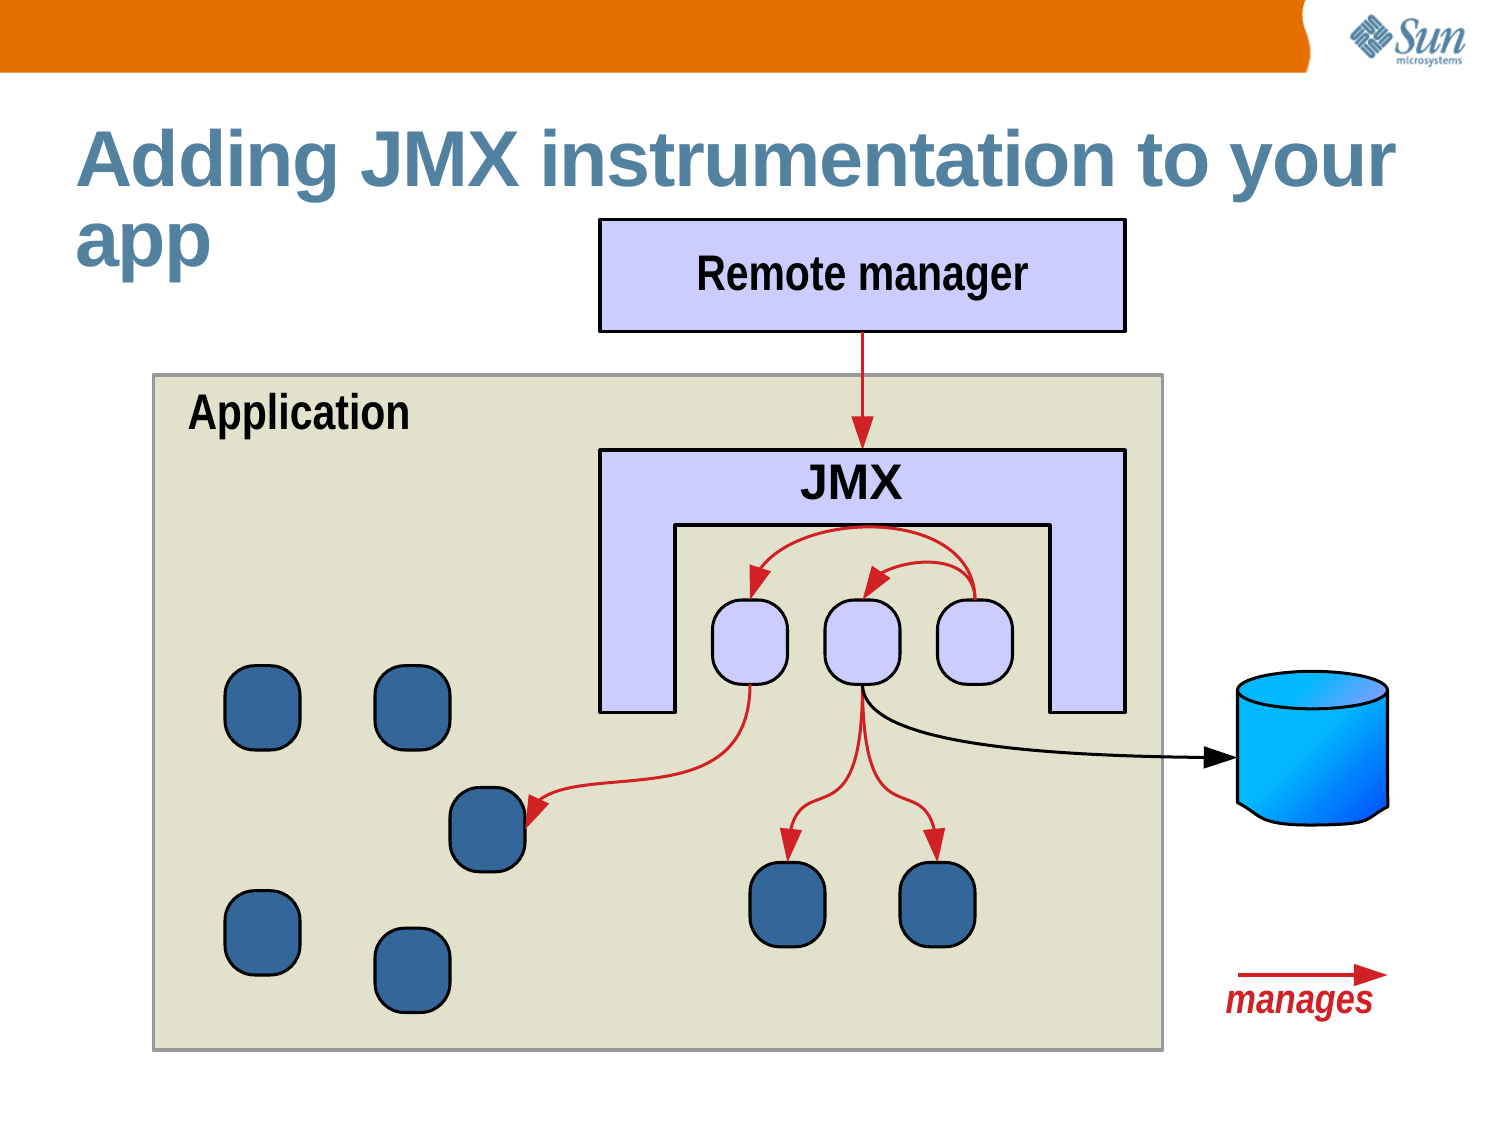

# Adding JMX instrumentation to your app
Remote manager
Application
JMX
manages